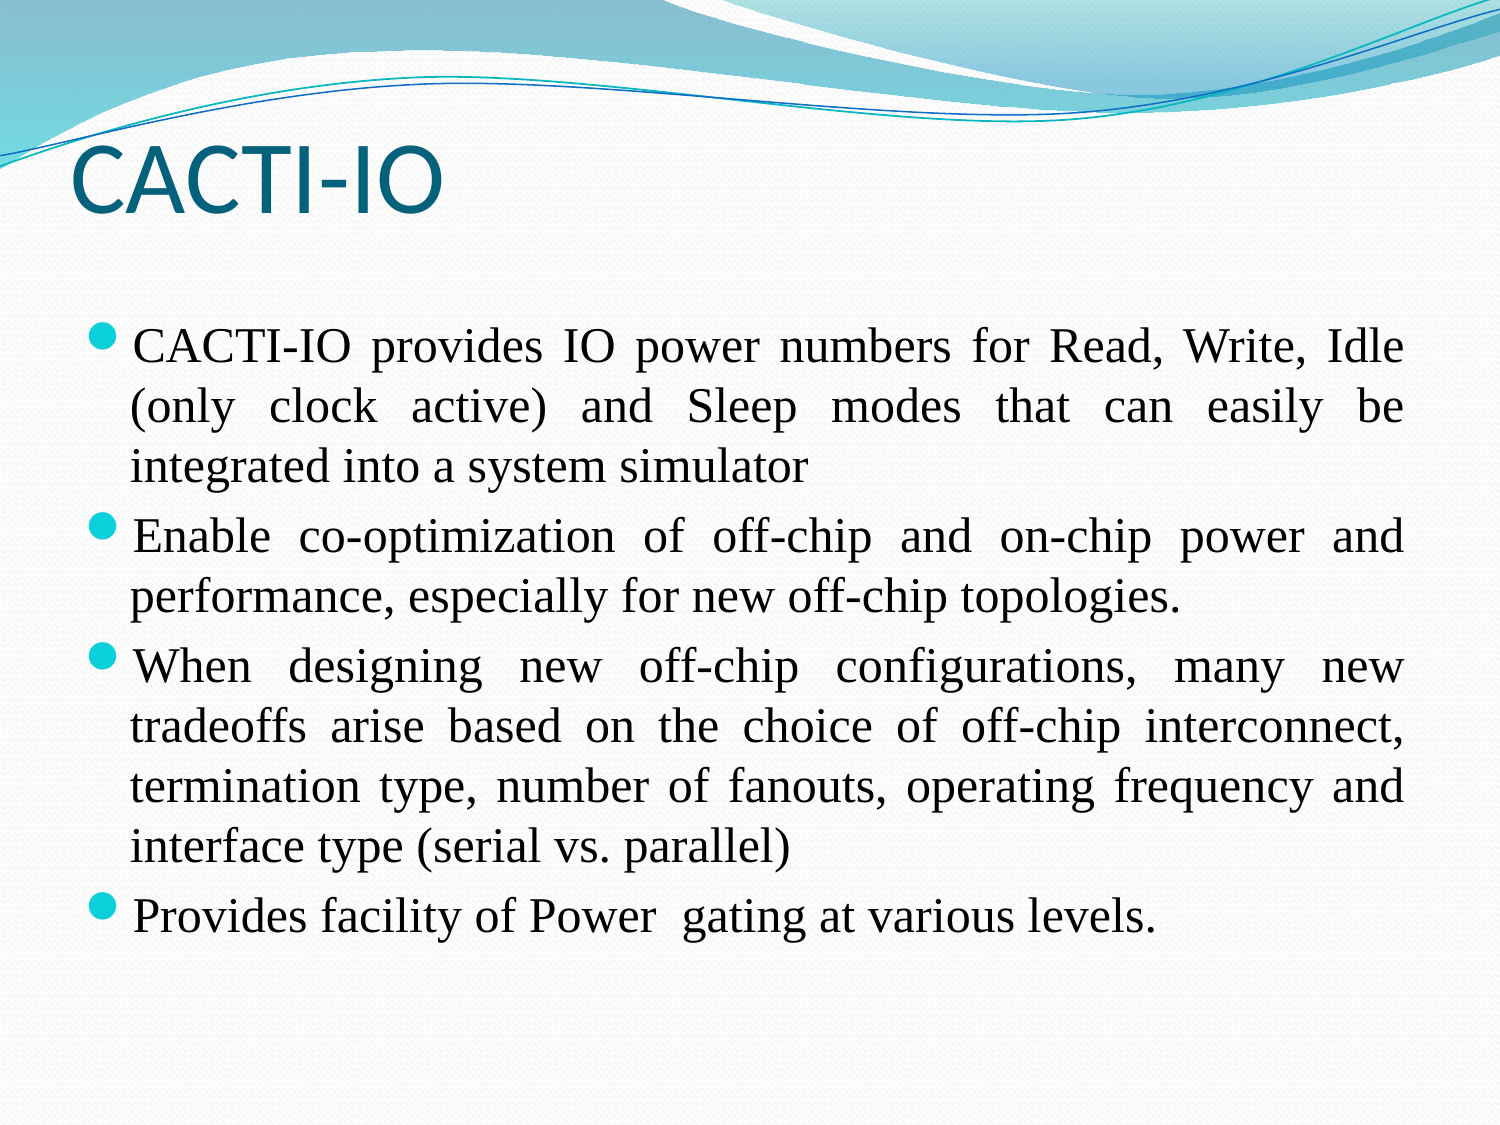

# CACTI-IO
CACTI-IO provides IO power numbers for Read, Write, Idle (only clock active) and Sleep modes that can easily be integrated into a system simulator
Enable co-optimization of off-chip and on-chip power and performance, especially for new off-chip topologies.
When designing new off-chip configurations, many new tradeoffs arise based on the choice of off-chip interconnect, termination type, number of fanouts, operating frequency and interface type (serial vs. parallel)
Provides facility of Power gating at various levels.